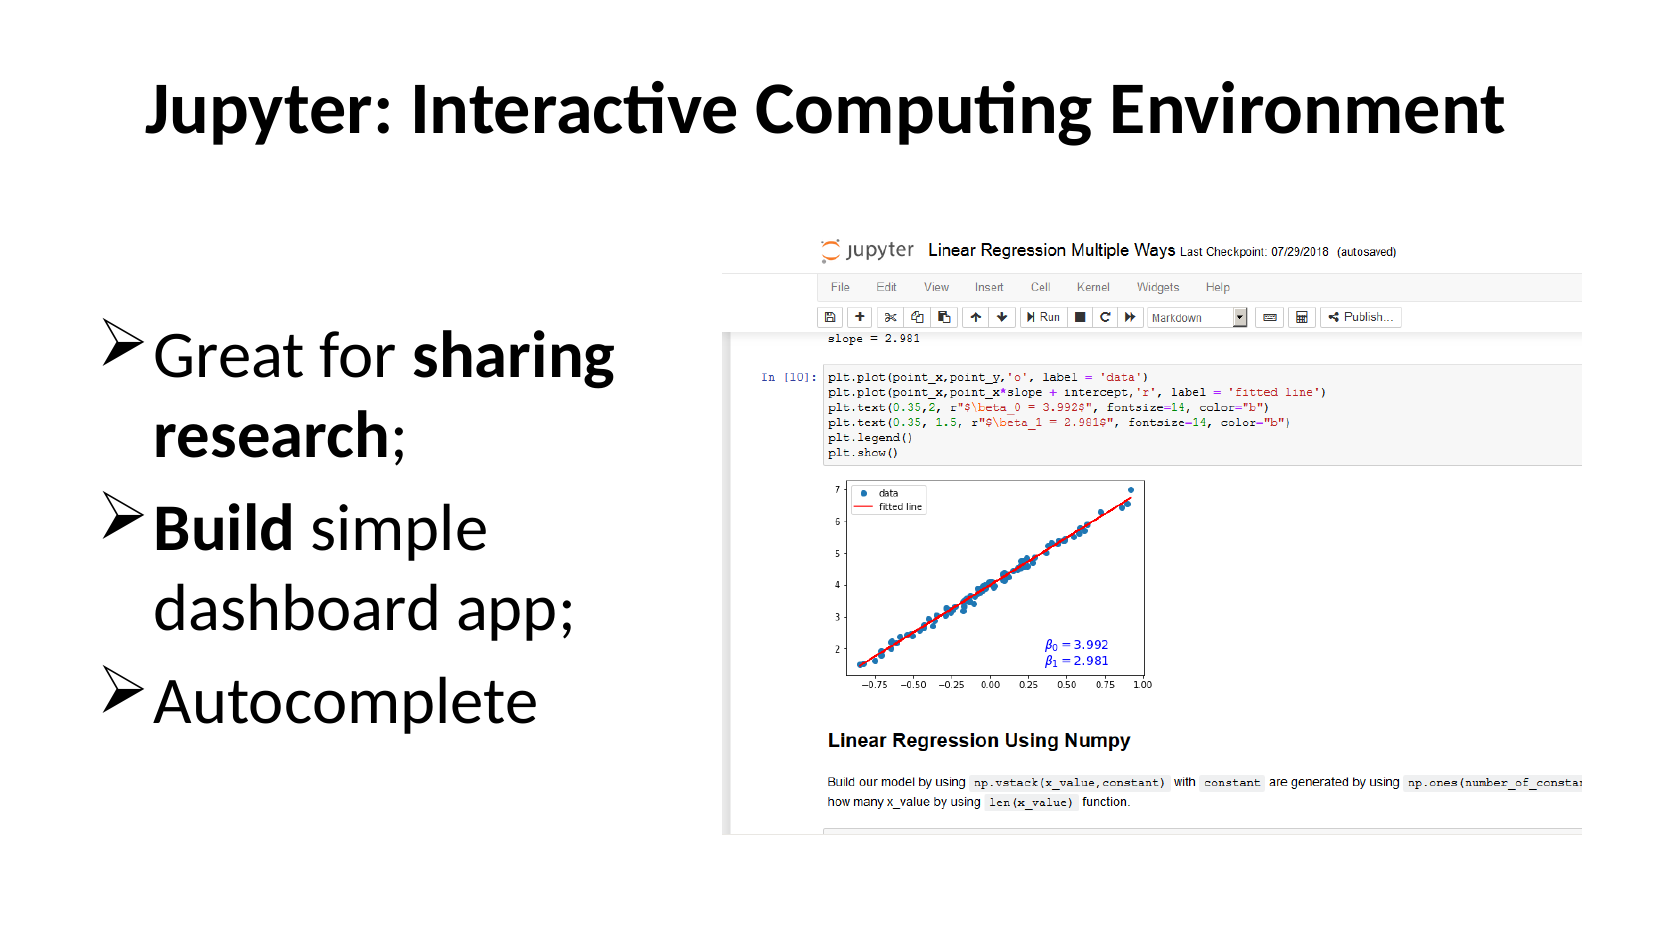

Jupyter: Interactive Computing Environment
Great for sharing research;
Build simple dashboard app;
Autocomplete